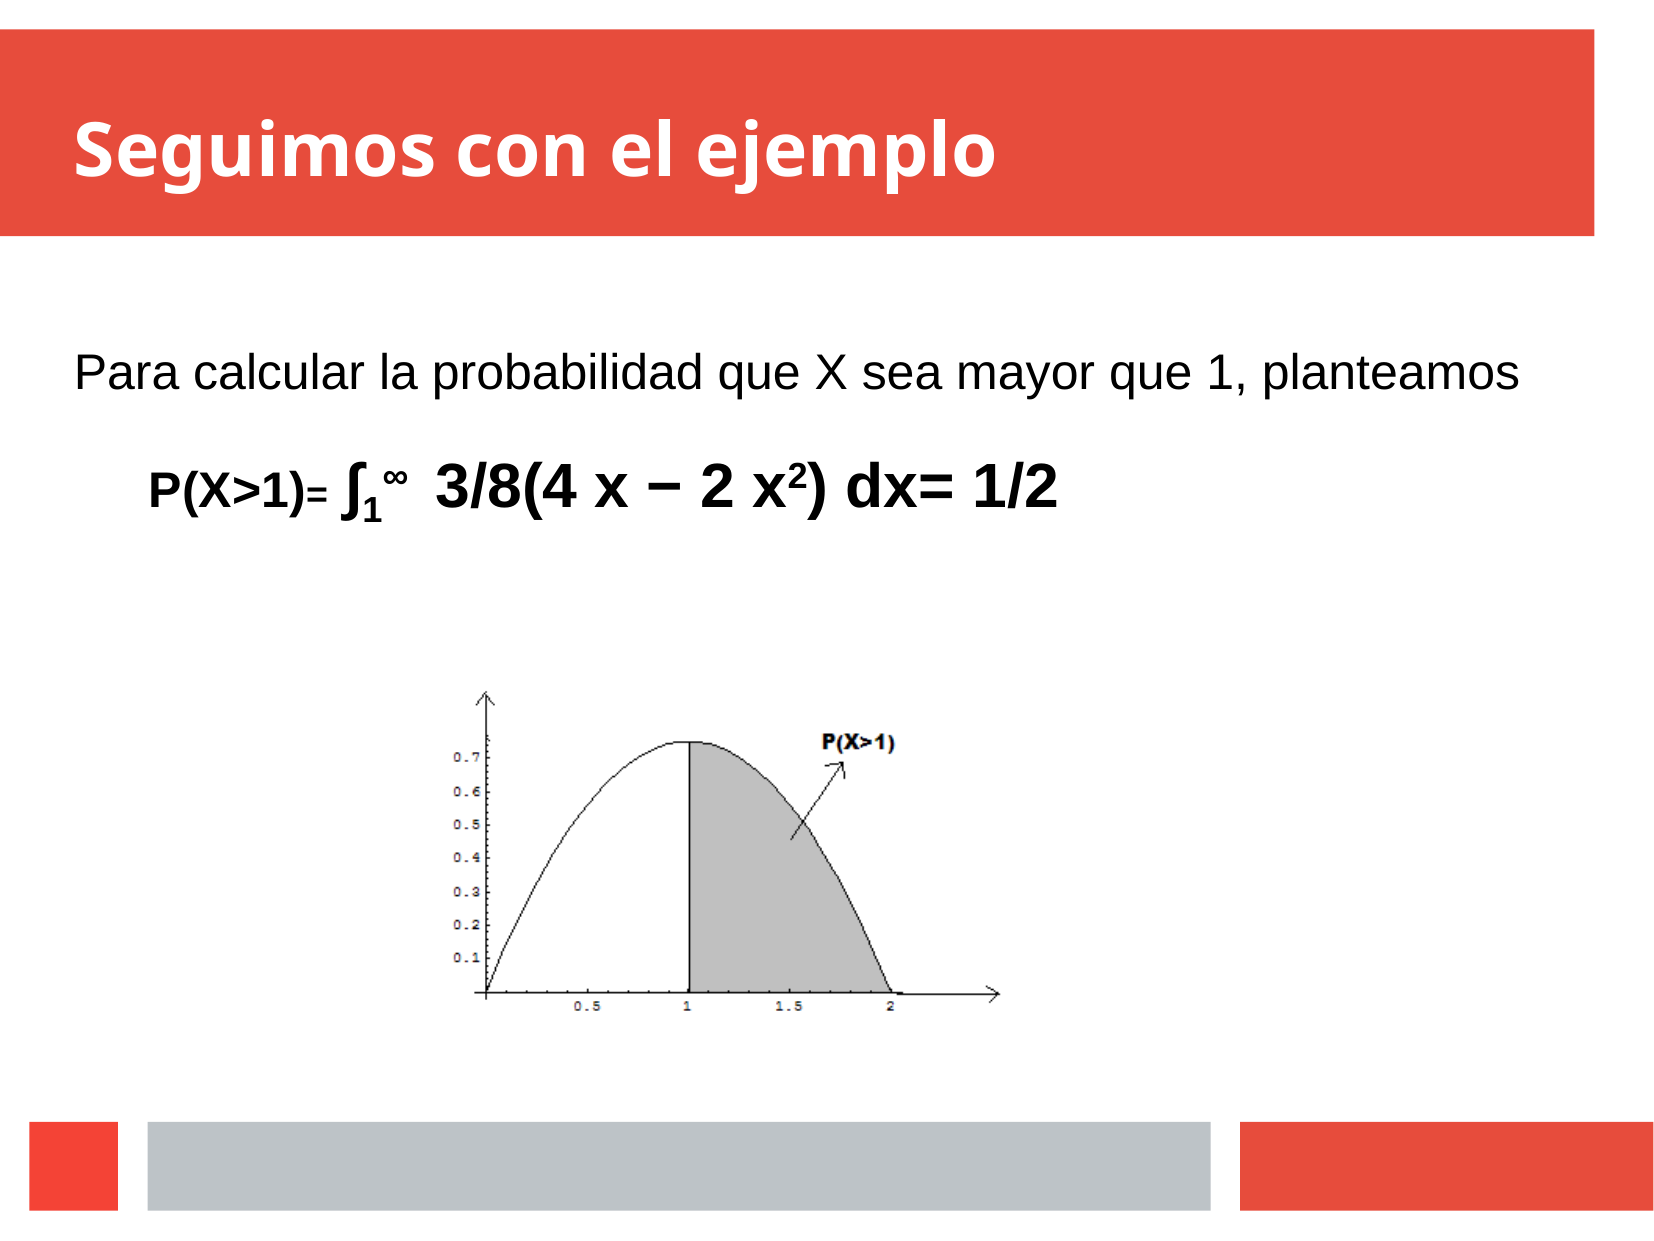

# Seguimos con el ejemplo
Para calcular la probabilidad que X sea mayor que 1, planteamos
P(X>1)= ∫1∞ 3/8(4 x − 2 x2) dx= 1/2